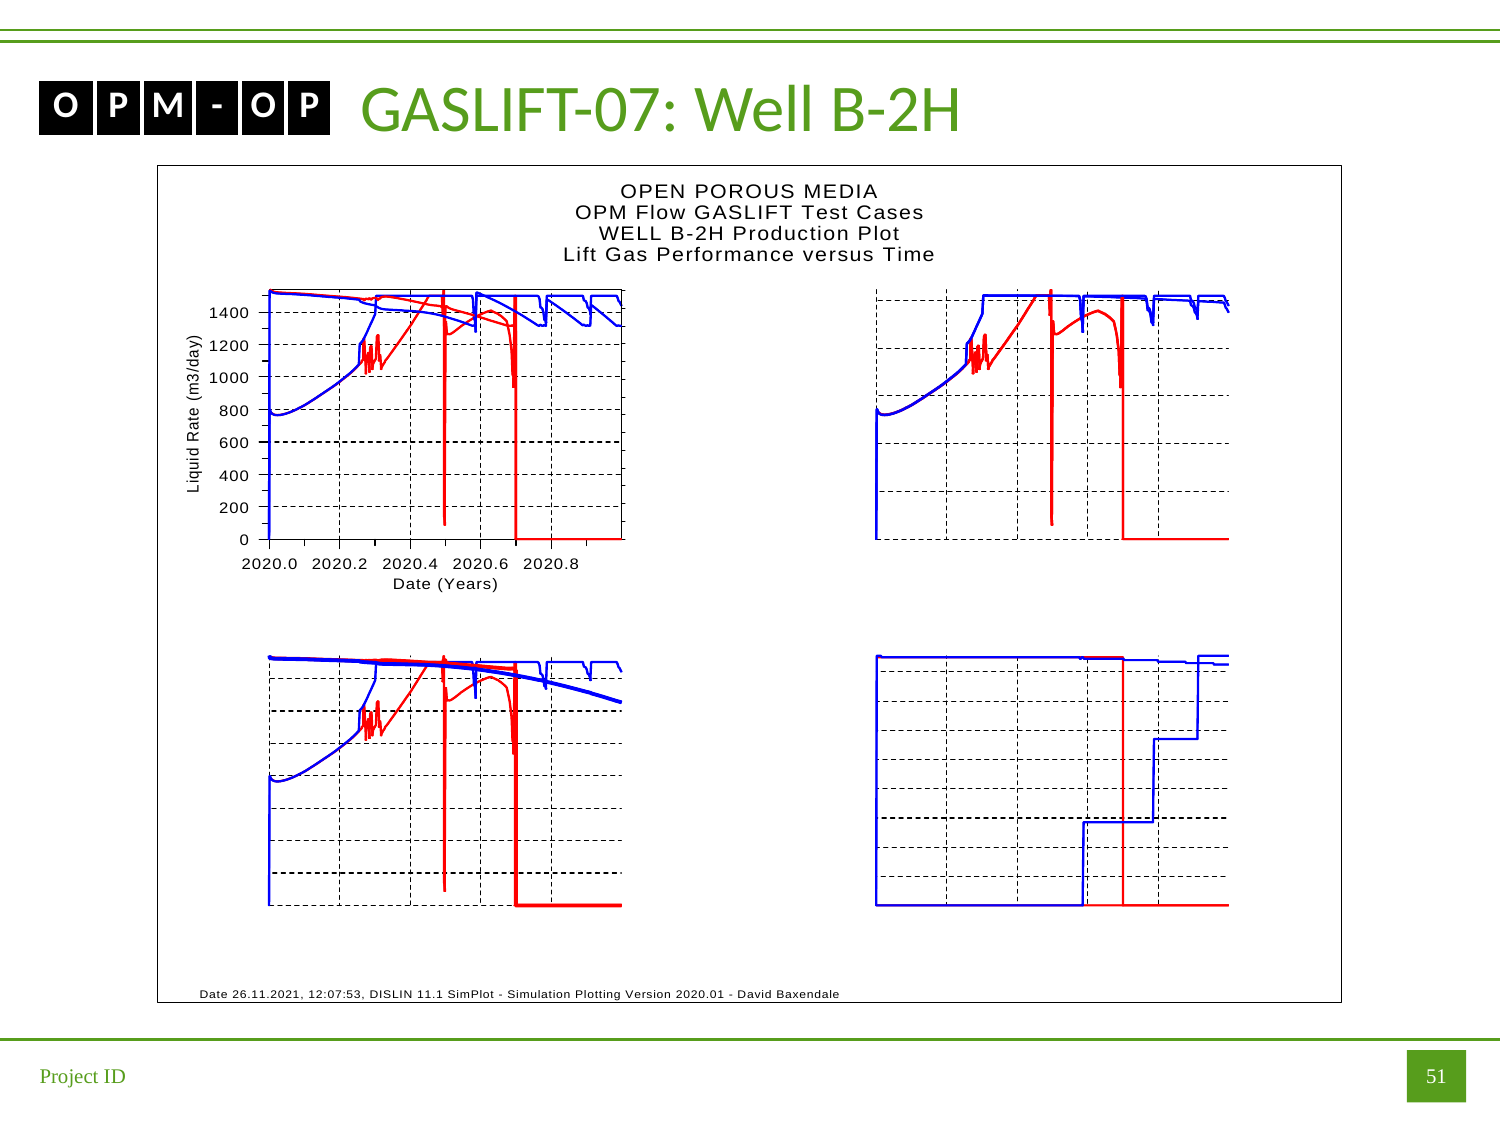

# GASLIFT-07: well B-2H
Project ID
51